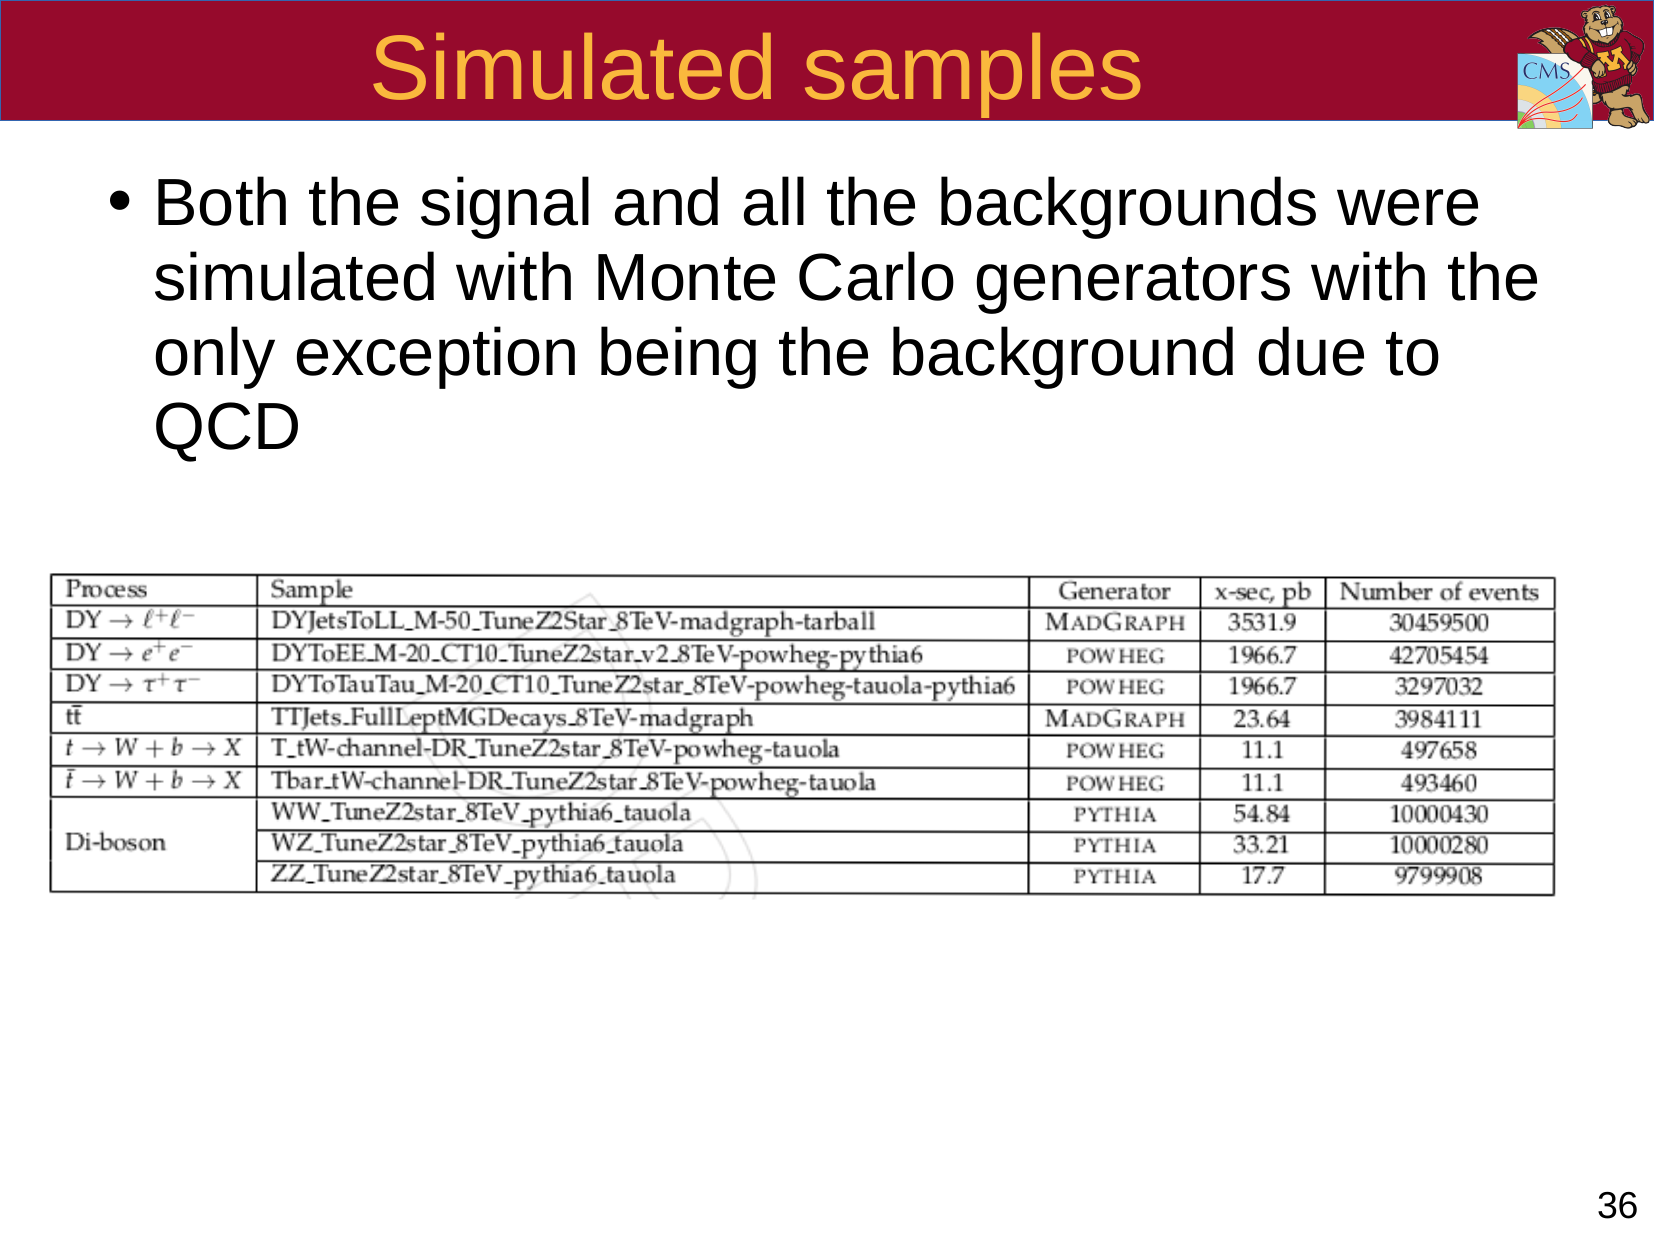

# Simulated samples
Both the signal and all the backgrounds were simulated with Monte Carlo generators with the only exception being the background due to QCD
36